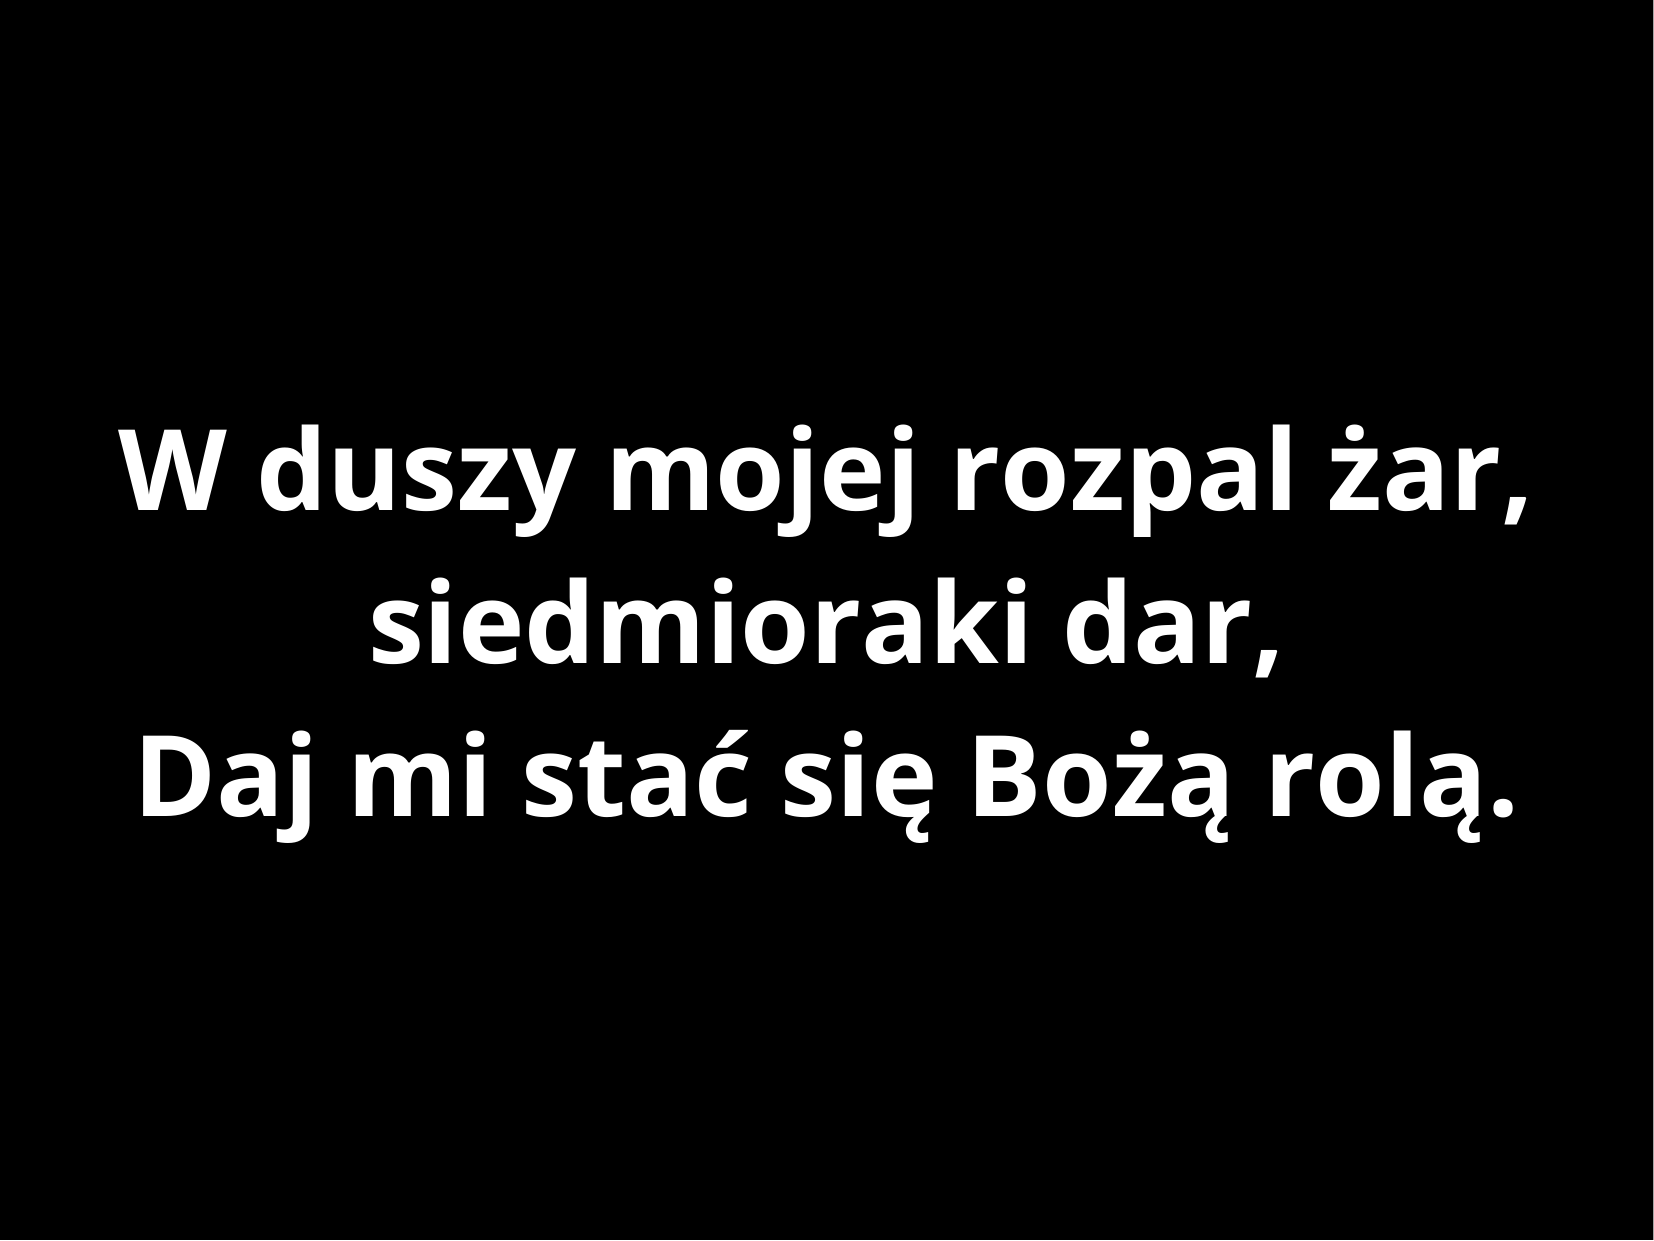

# W duszy mojej rozpal żar, siedmioraki dar, Daj mi stać się Bożą rolą.